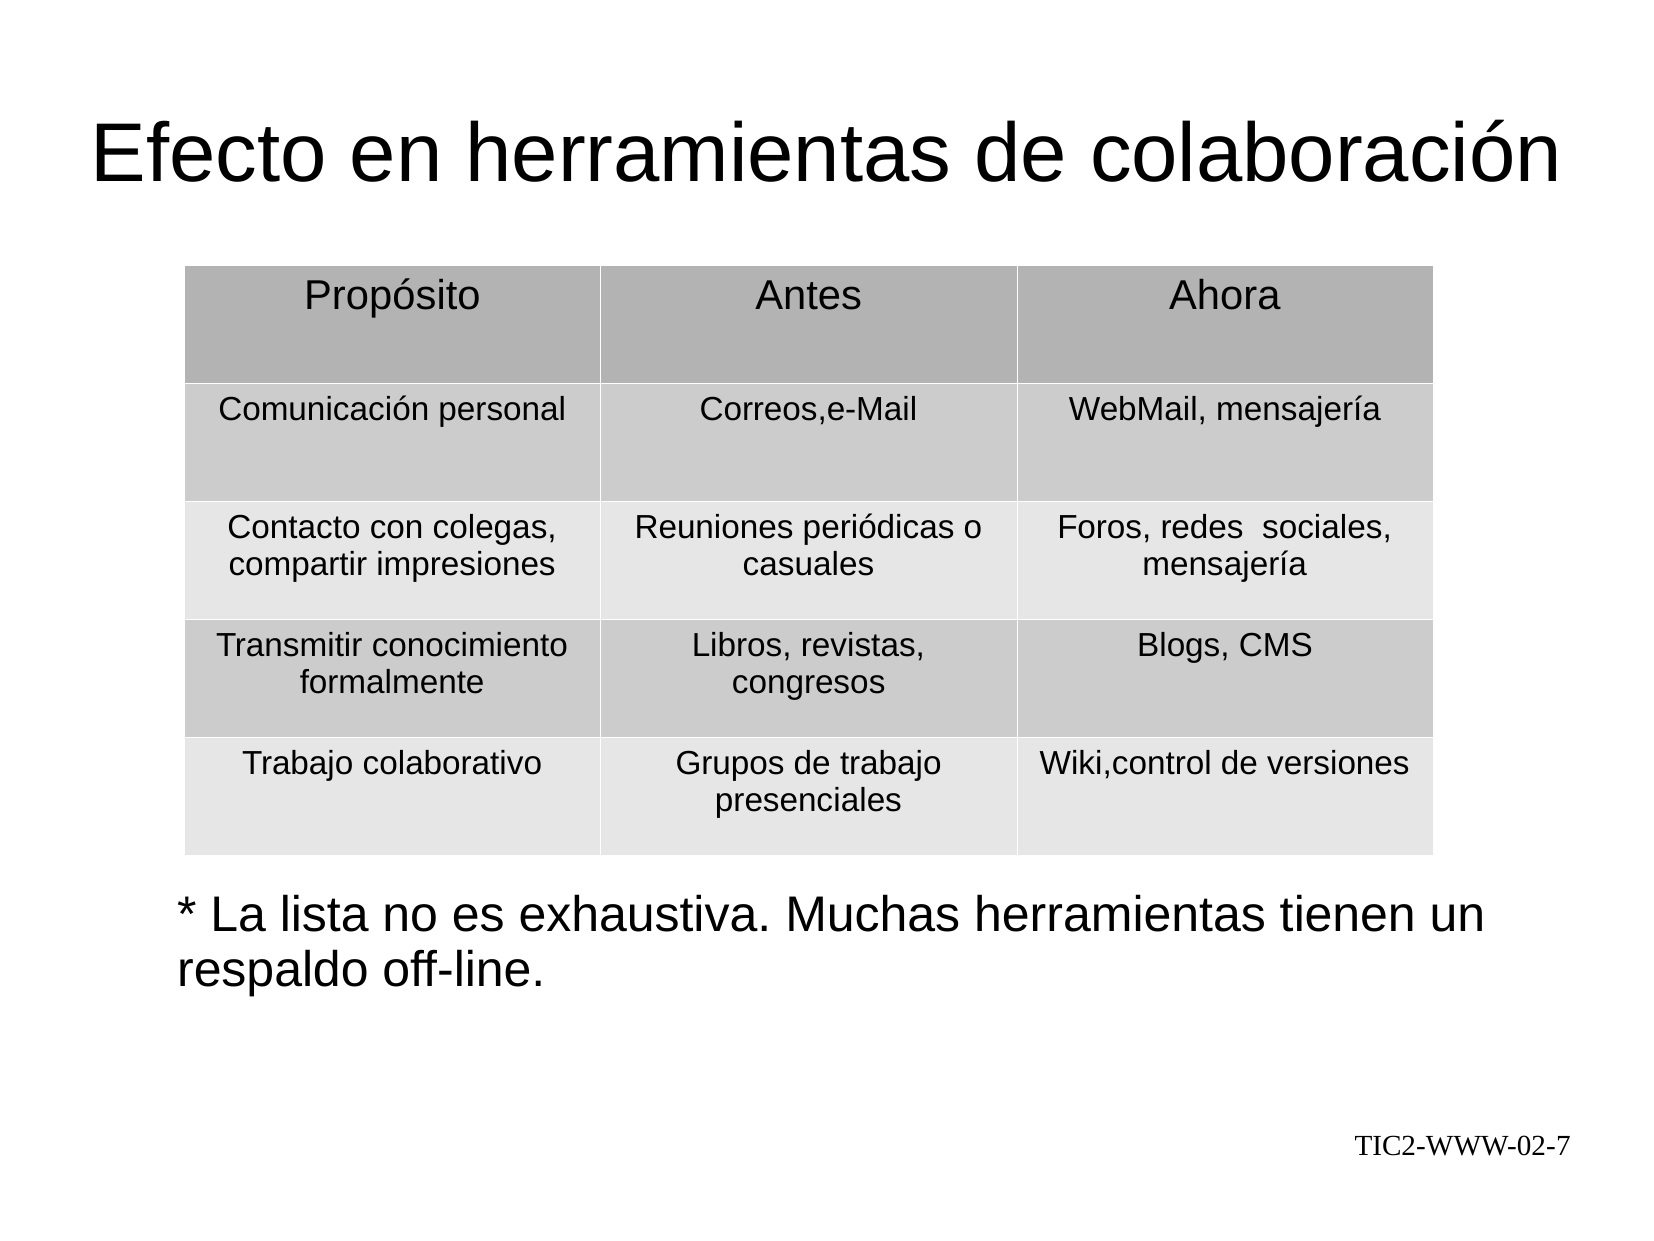

# Efecto en herramientas de colaboración
| Propósito | Antes | Ahora |
| --- | --- | --- |
| Comunicación personal | Correos,e-Mail | WebMail, mensajería |
| Contacto con colegas, compartir impresiones | Reuniones periódicas o casuales | Foros, redes sociales, mensajería |
| Transmitir conocimiento formalmente | Libros, revistas, congresos | Blogs, CMS |
| Trabajo colaborativo | Grupos de trabajo presenciales | Wiki,control de versiones |
* La lista no es exhaustiva. Muchas herramientas tienen un respaldo off-line.
7